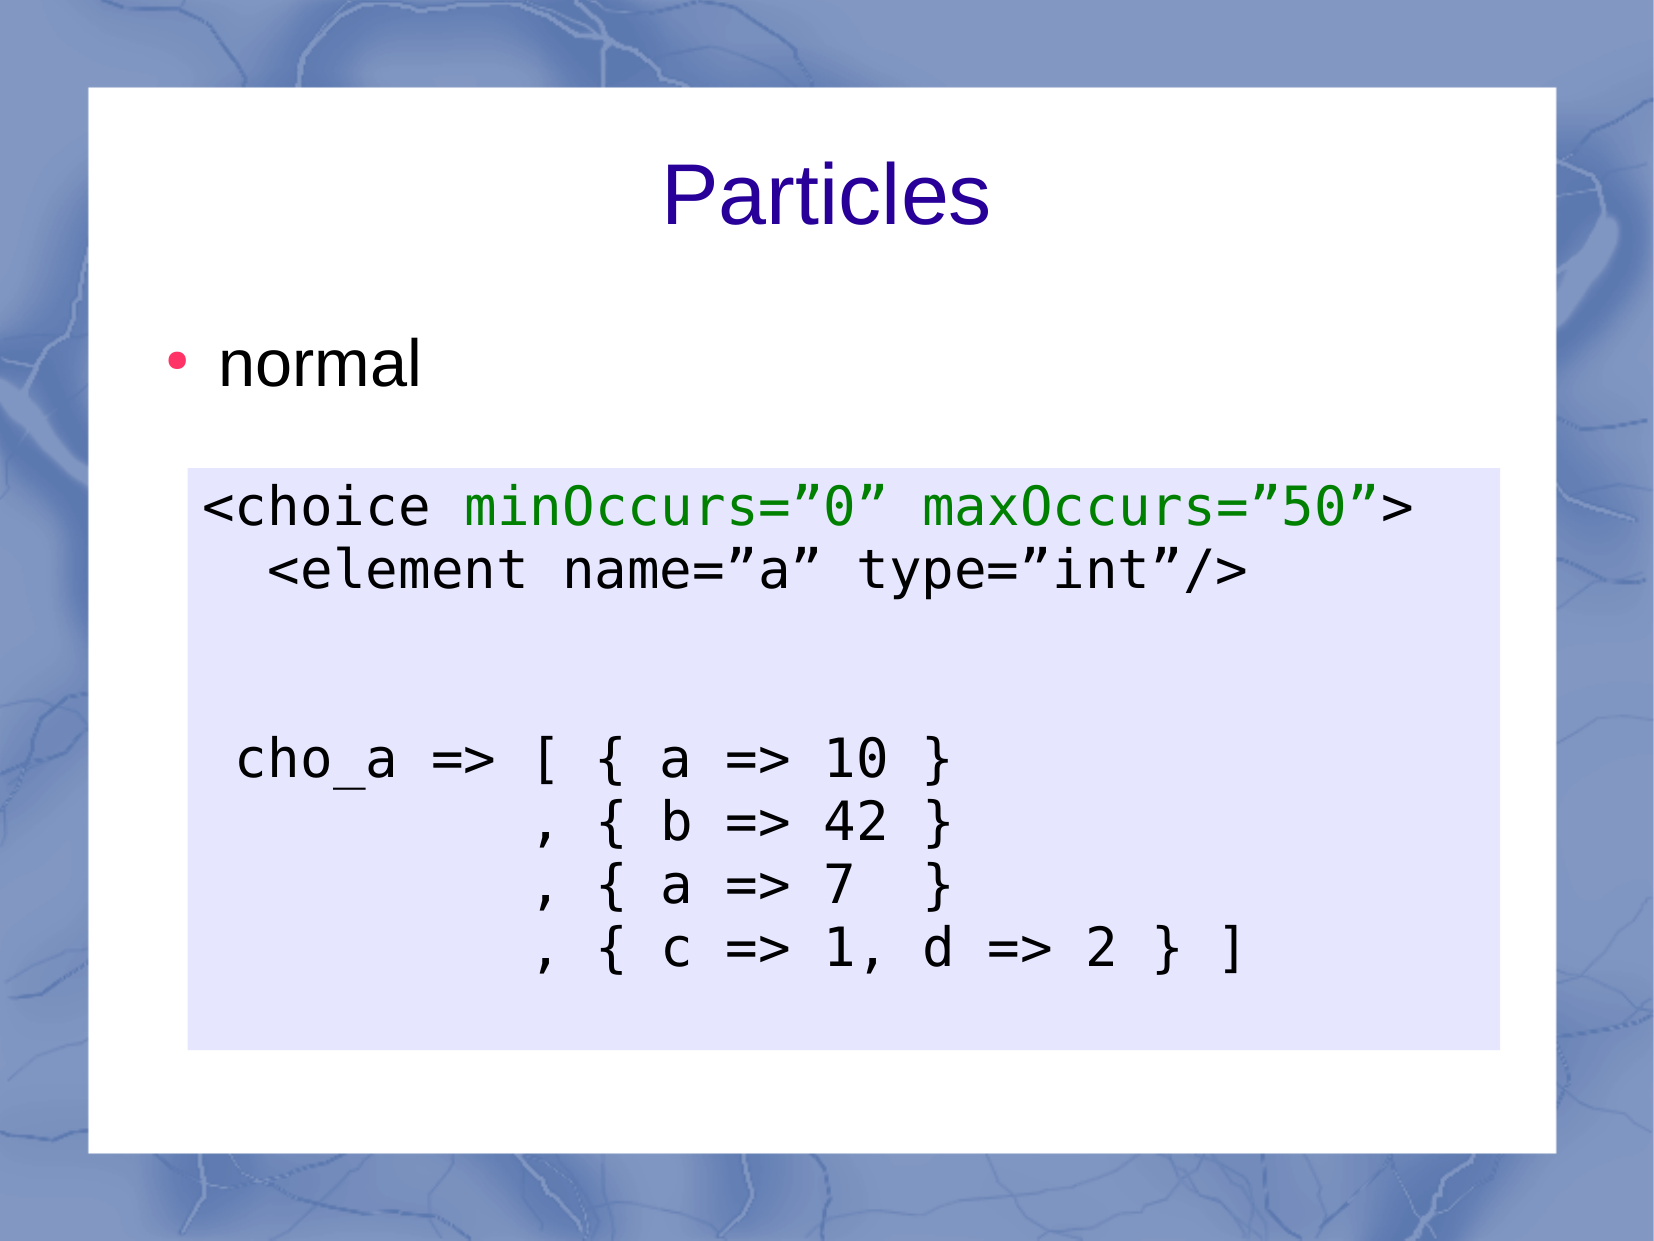

# Particles
normal
<choice minOccurs=”0” maxOccurs=”50”>
 <element name=”a” type=”int”/>
 cho_a => [ { a => 10 }
 , { b => 42 }
 , { a => 7 }
 , { c => 1, d => 2 } ]